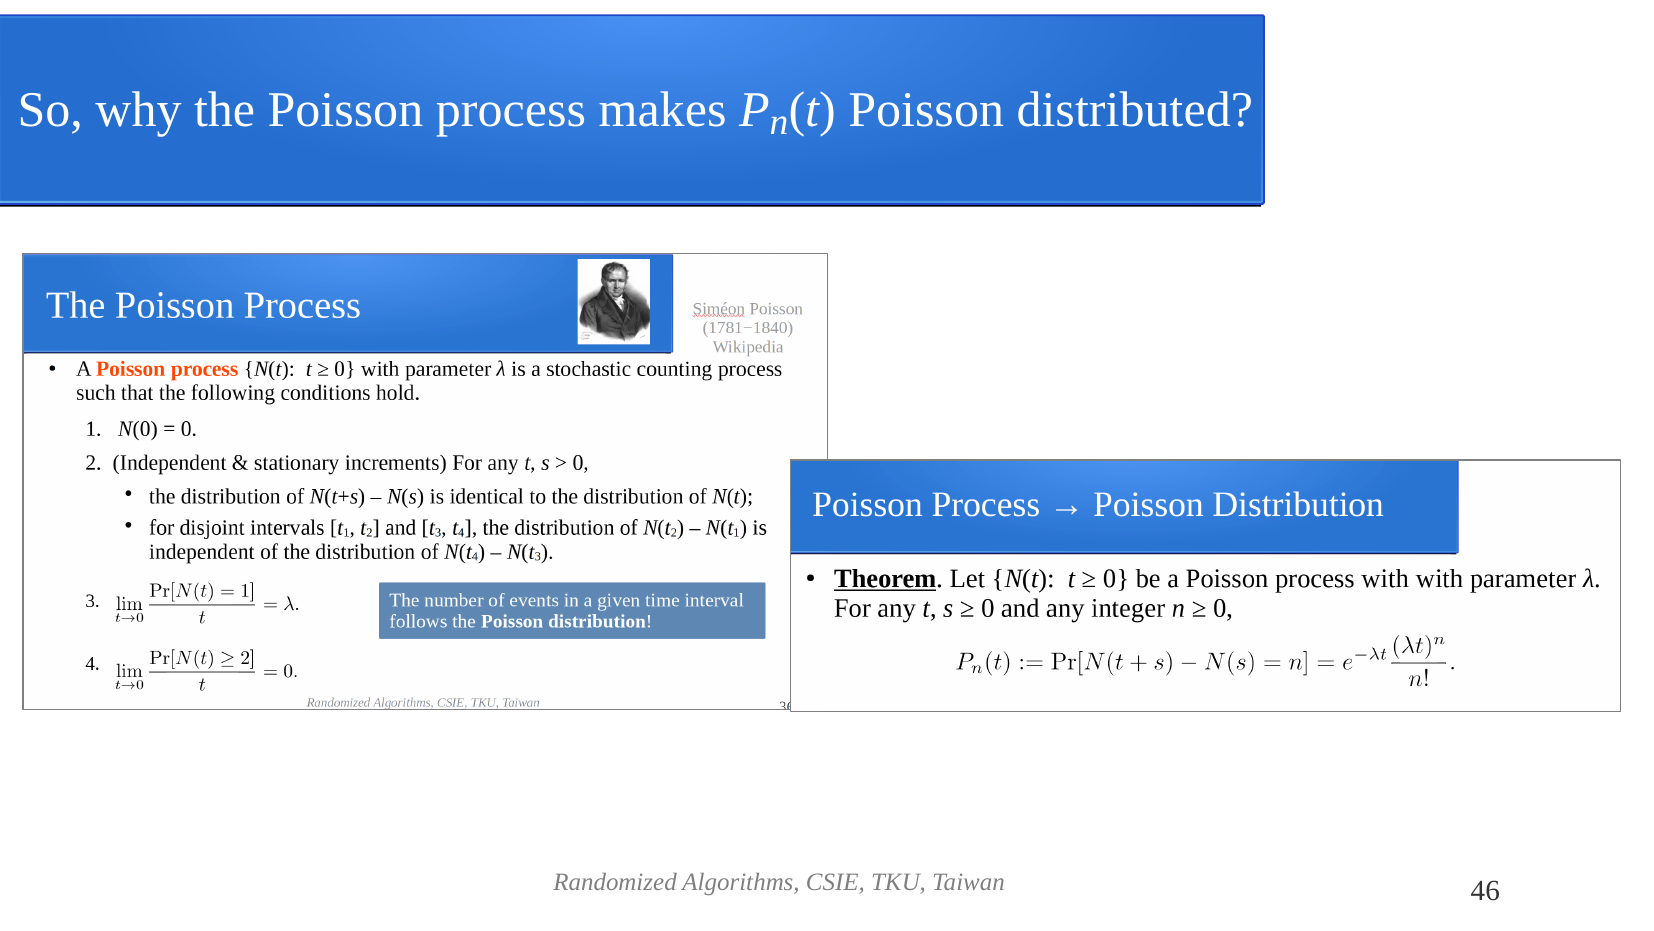

# So, why the Poisson process makes Pn(t) Poisson distributed?
Randomized Algorithms, CSIE, TKU, Taiwan
46